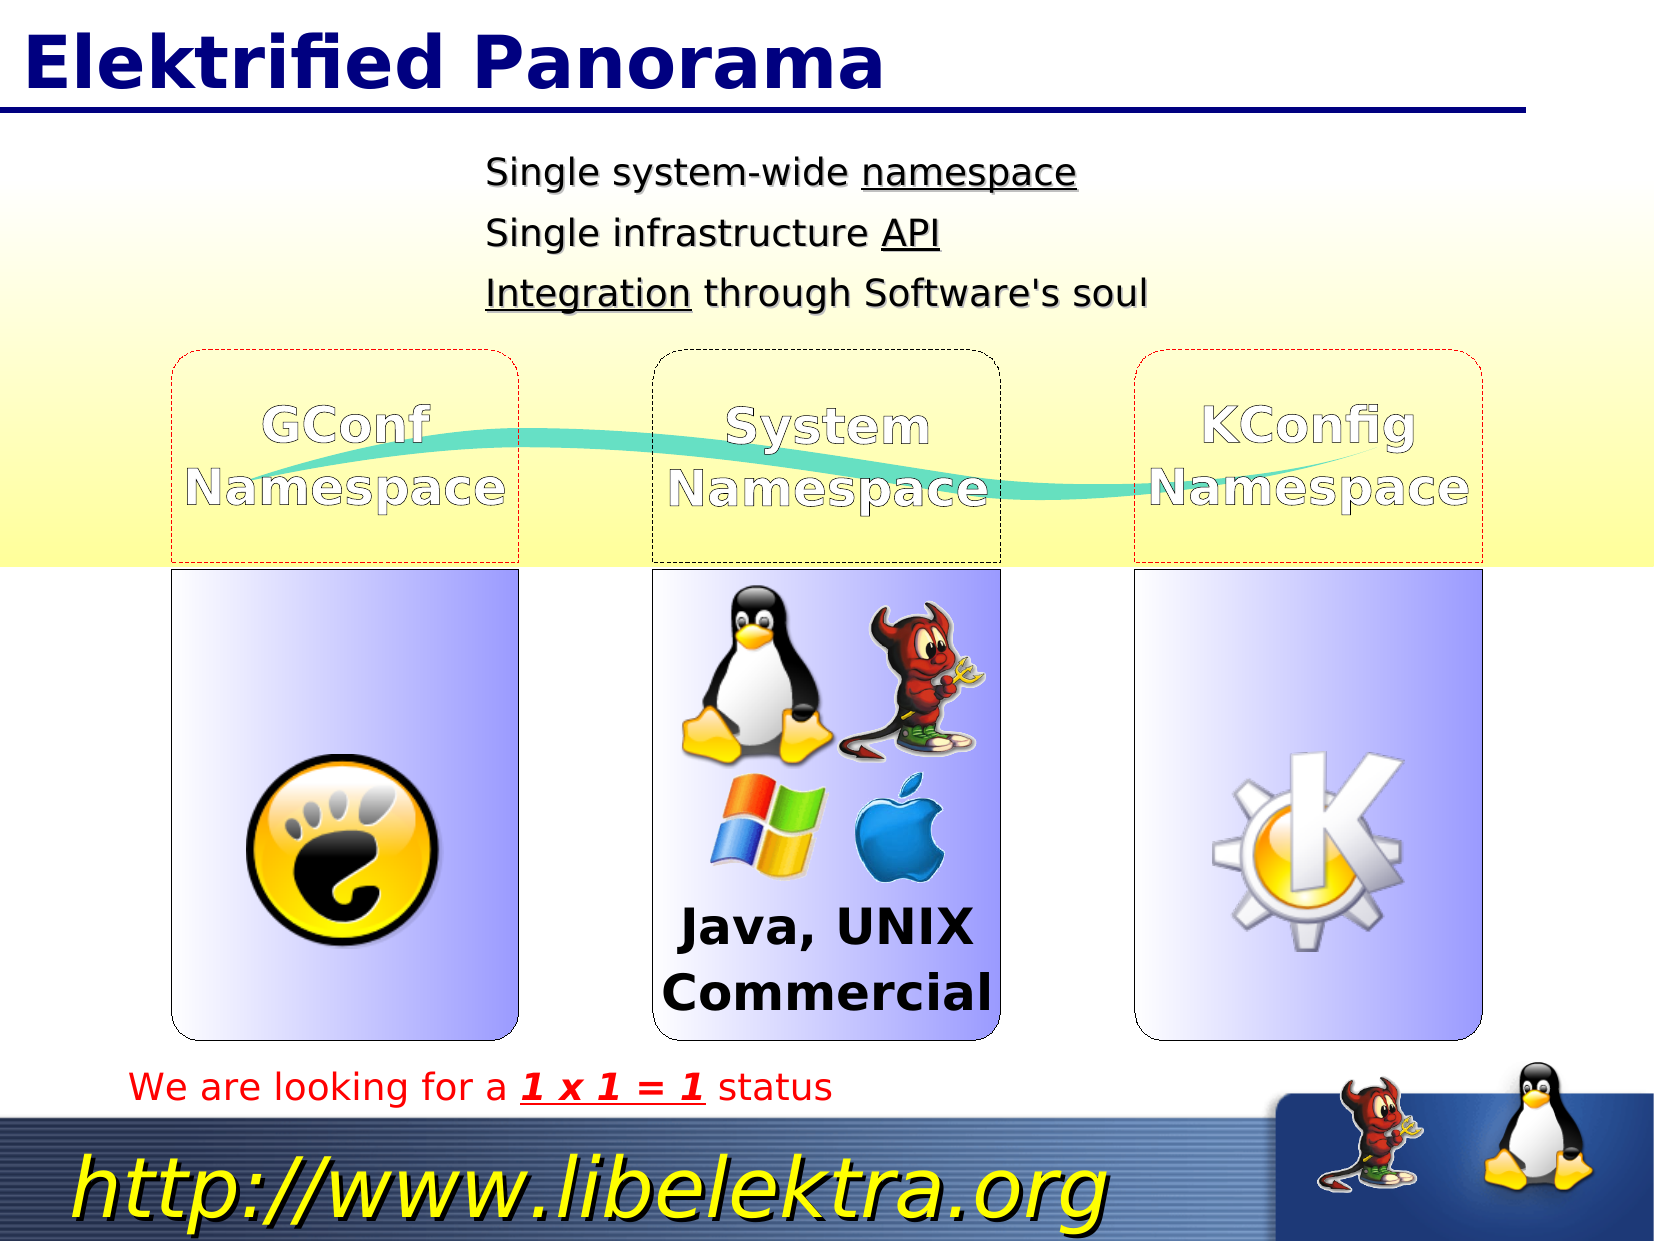

Elektrified Panorama
# Single system-wide namespace
Single infrastructure API
Integration through Software's soul
GConf Namespace
System Namespace
Java, UNIX
Commercial
KConfig Namespace
We are looking for a 1 x 1 = 1 status